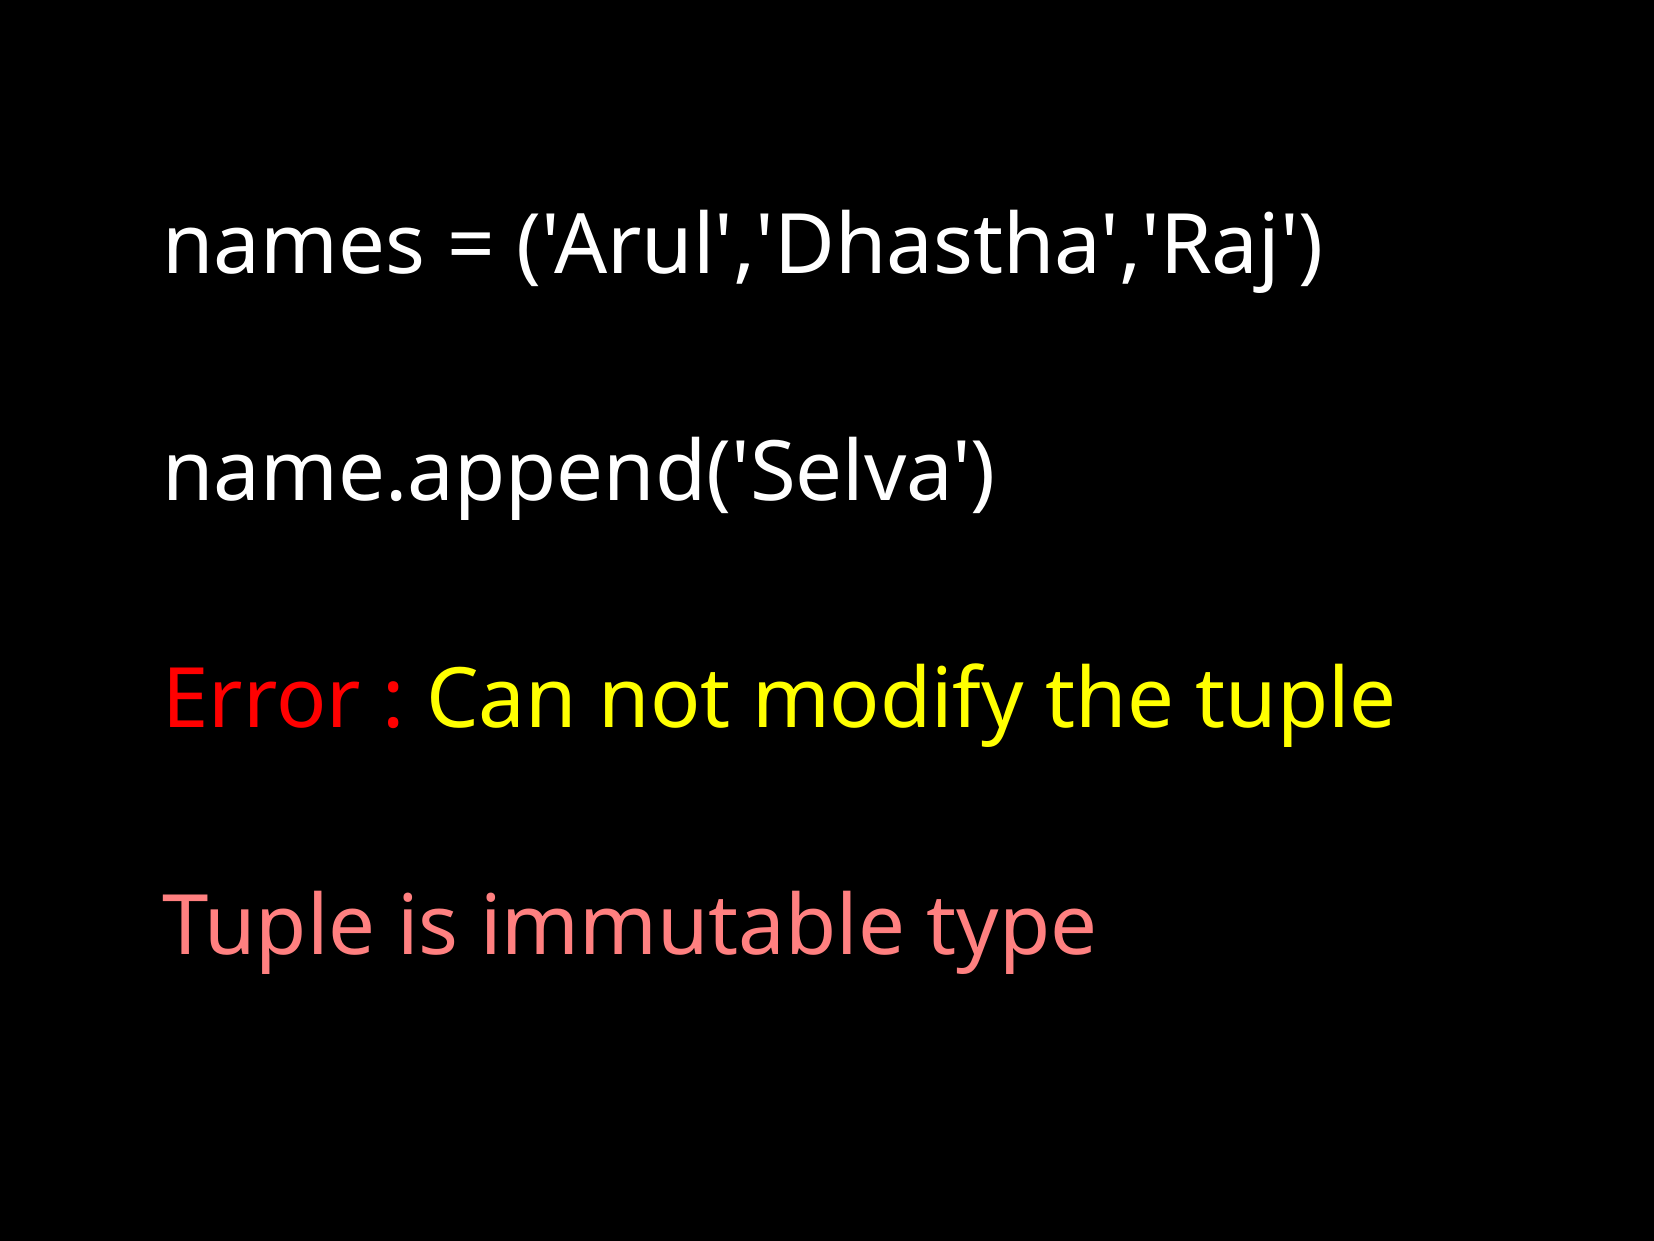

names = ('Arul','Dhastha','Raj')
name.append('Selva')
Error : Can not modify the tuple
Tuple is immutable type